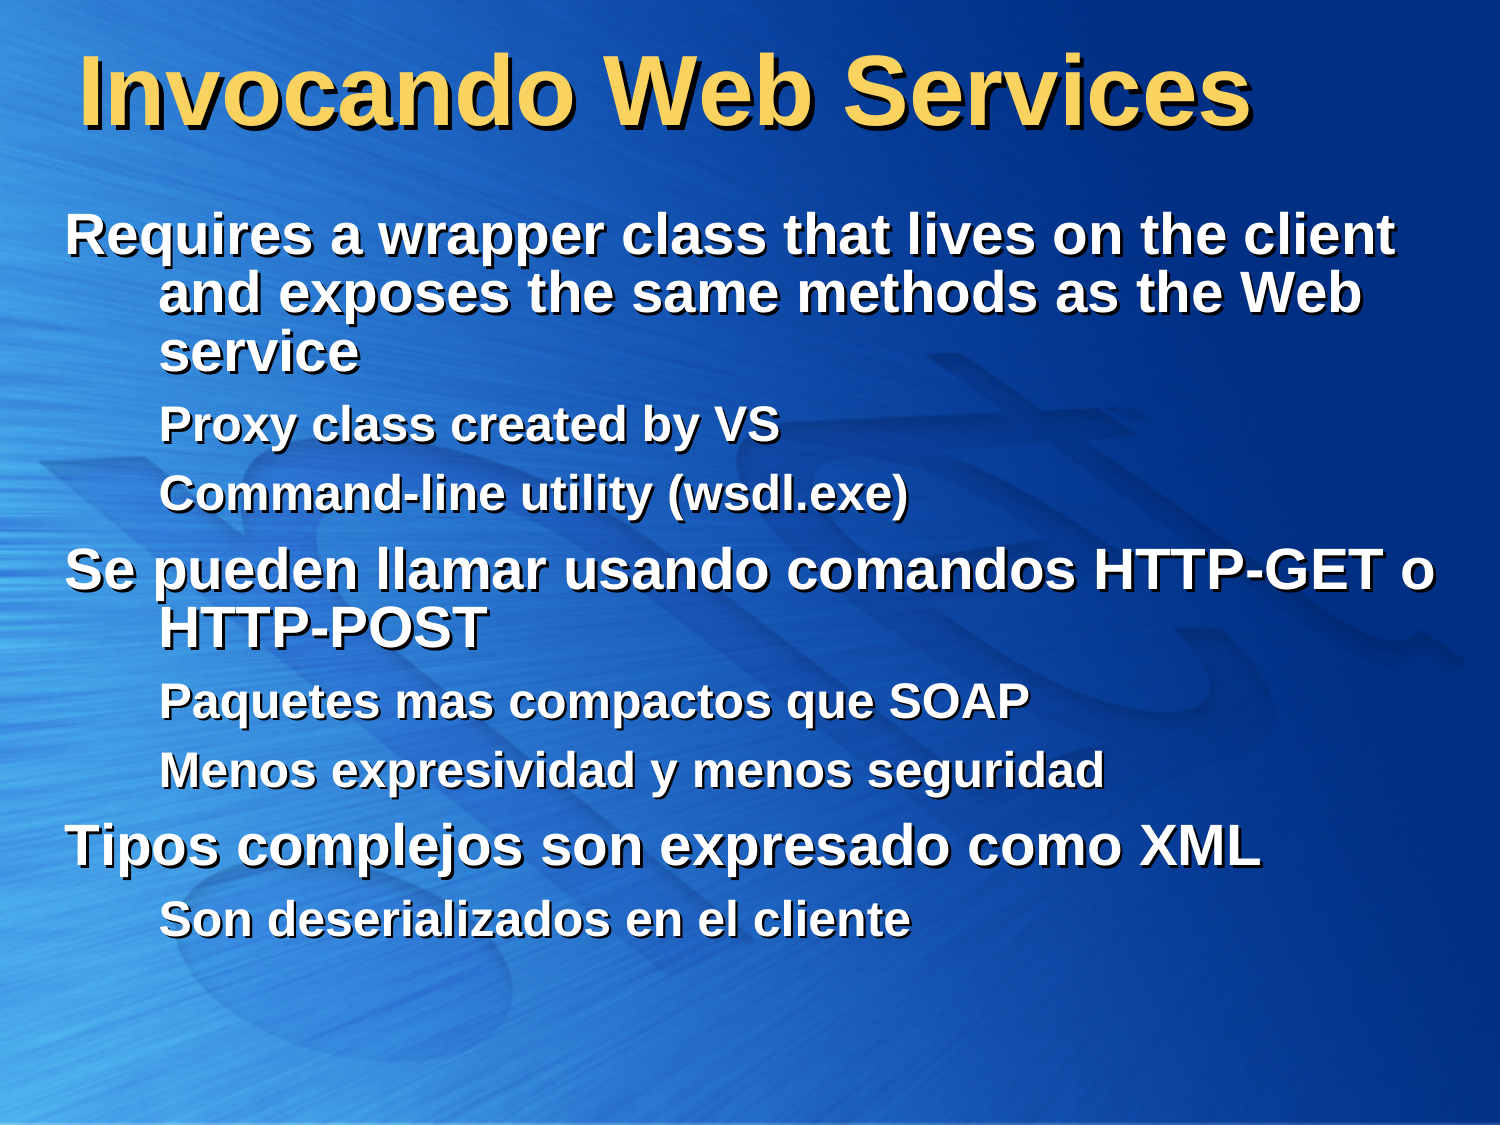

# Invocando Web Services
Requires a wrapper class that lives on the client and exposes the same methods as the Web service
Proxy class created by VS
Command-line utility (wsdl.exe)
Se pueden llamar usando comandos HTTP-GET o HTTP-POST
Paquetes mas compactos que SOAP
Menos expresividad y menos seguridad
Tipos complejos son expresado como XML
Son deserializados en el cliente